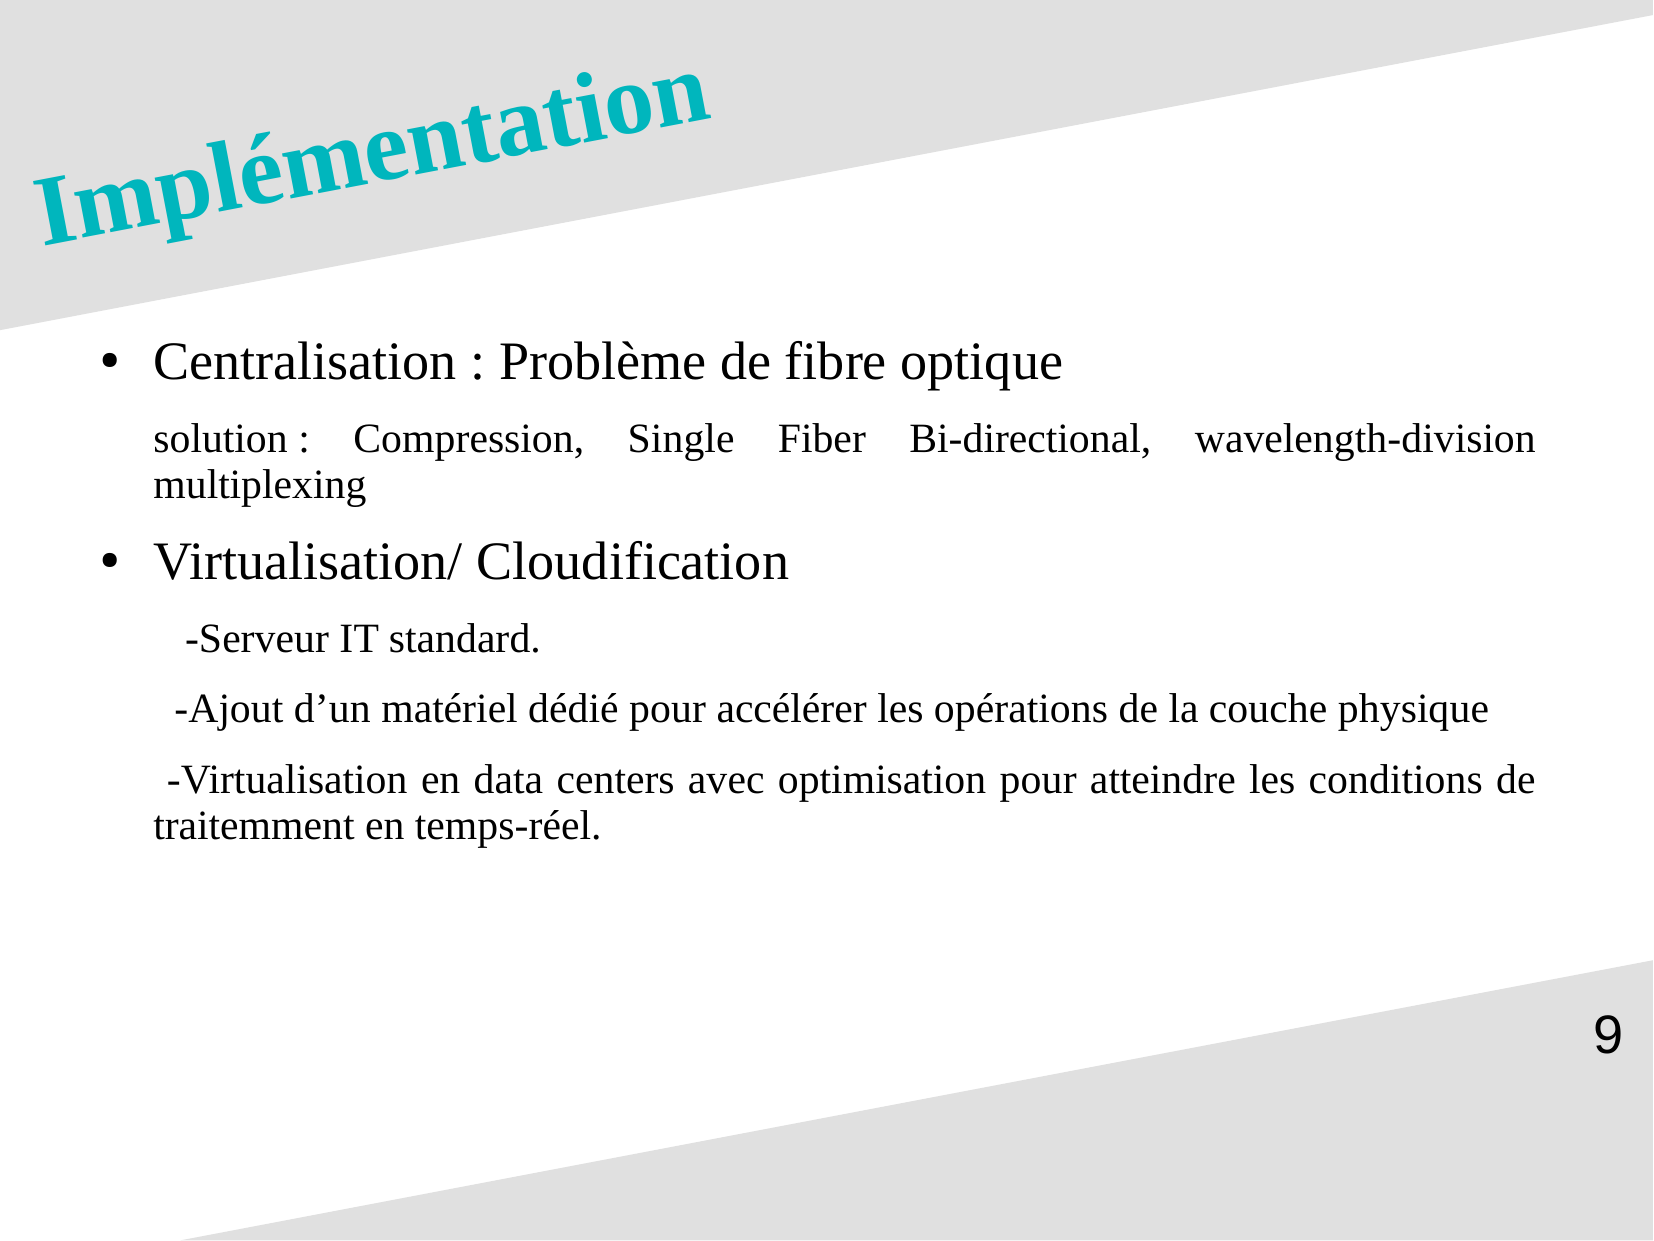

# Implémentation
Centralisation : Problème de fibre optique
solution : Compression, Single Fiber Bi-directional, wavelength-division multiplexing
Virtualisation/ Cloudification
 -Serveur IT standard.
 -Ajout d’un matériel dédié pour accélérer les opérations de la couche physique
 -Virtualisation en data centers avec optimisation pour atteindre les conditions de traitemment en temps-réel.
9